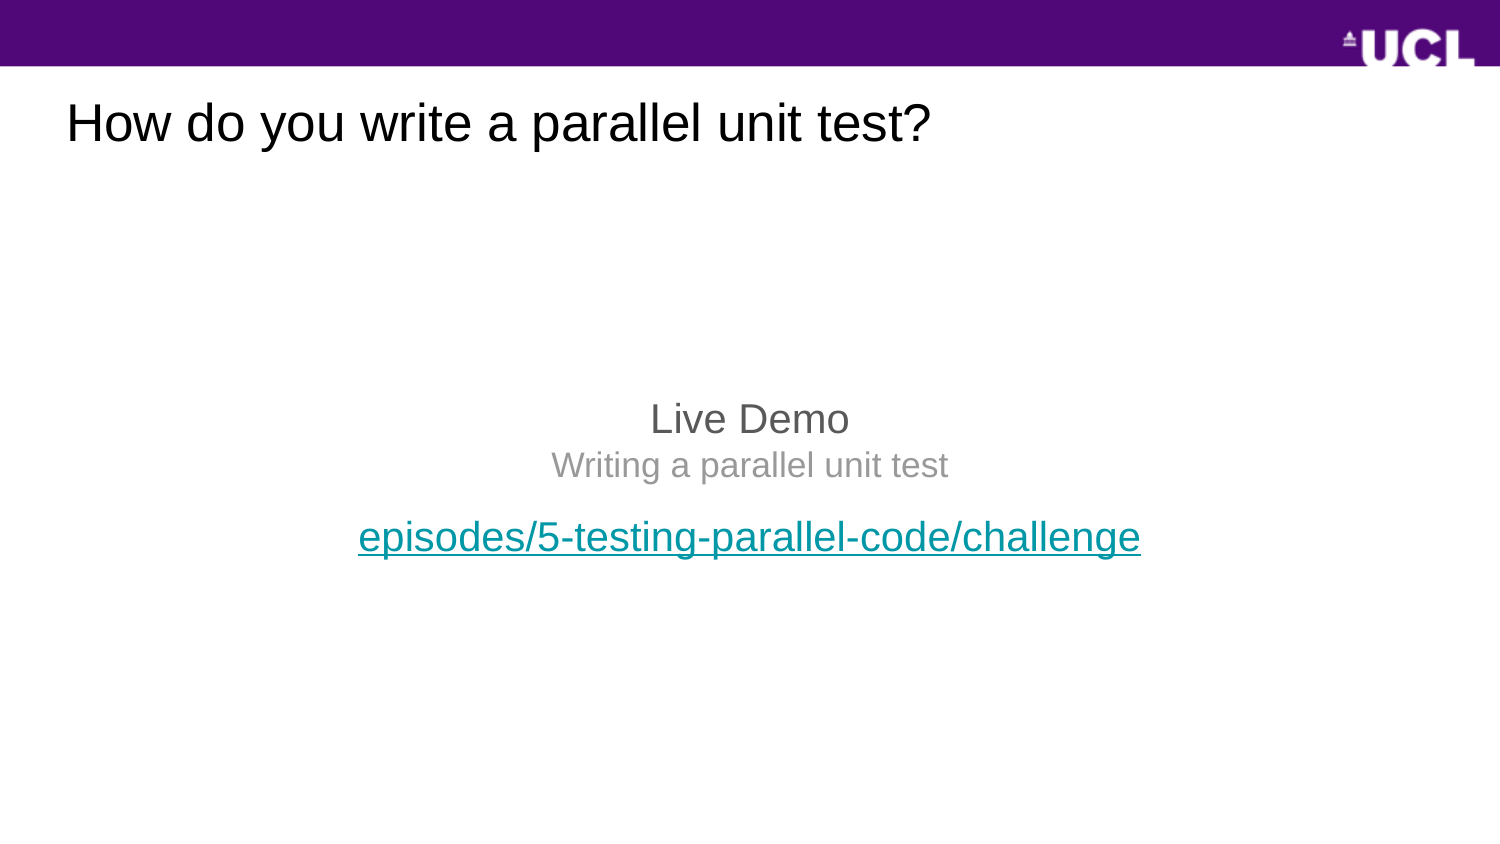

How do you write a parallel unit test?
# Live Demo Writing a parallel unit test
episodes/5-testing-parallel-code/challenge